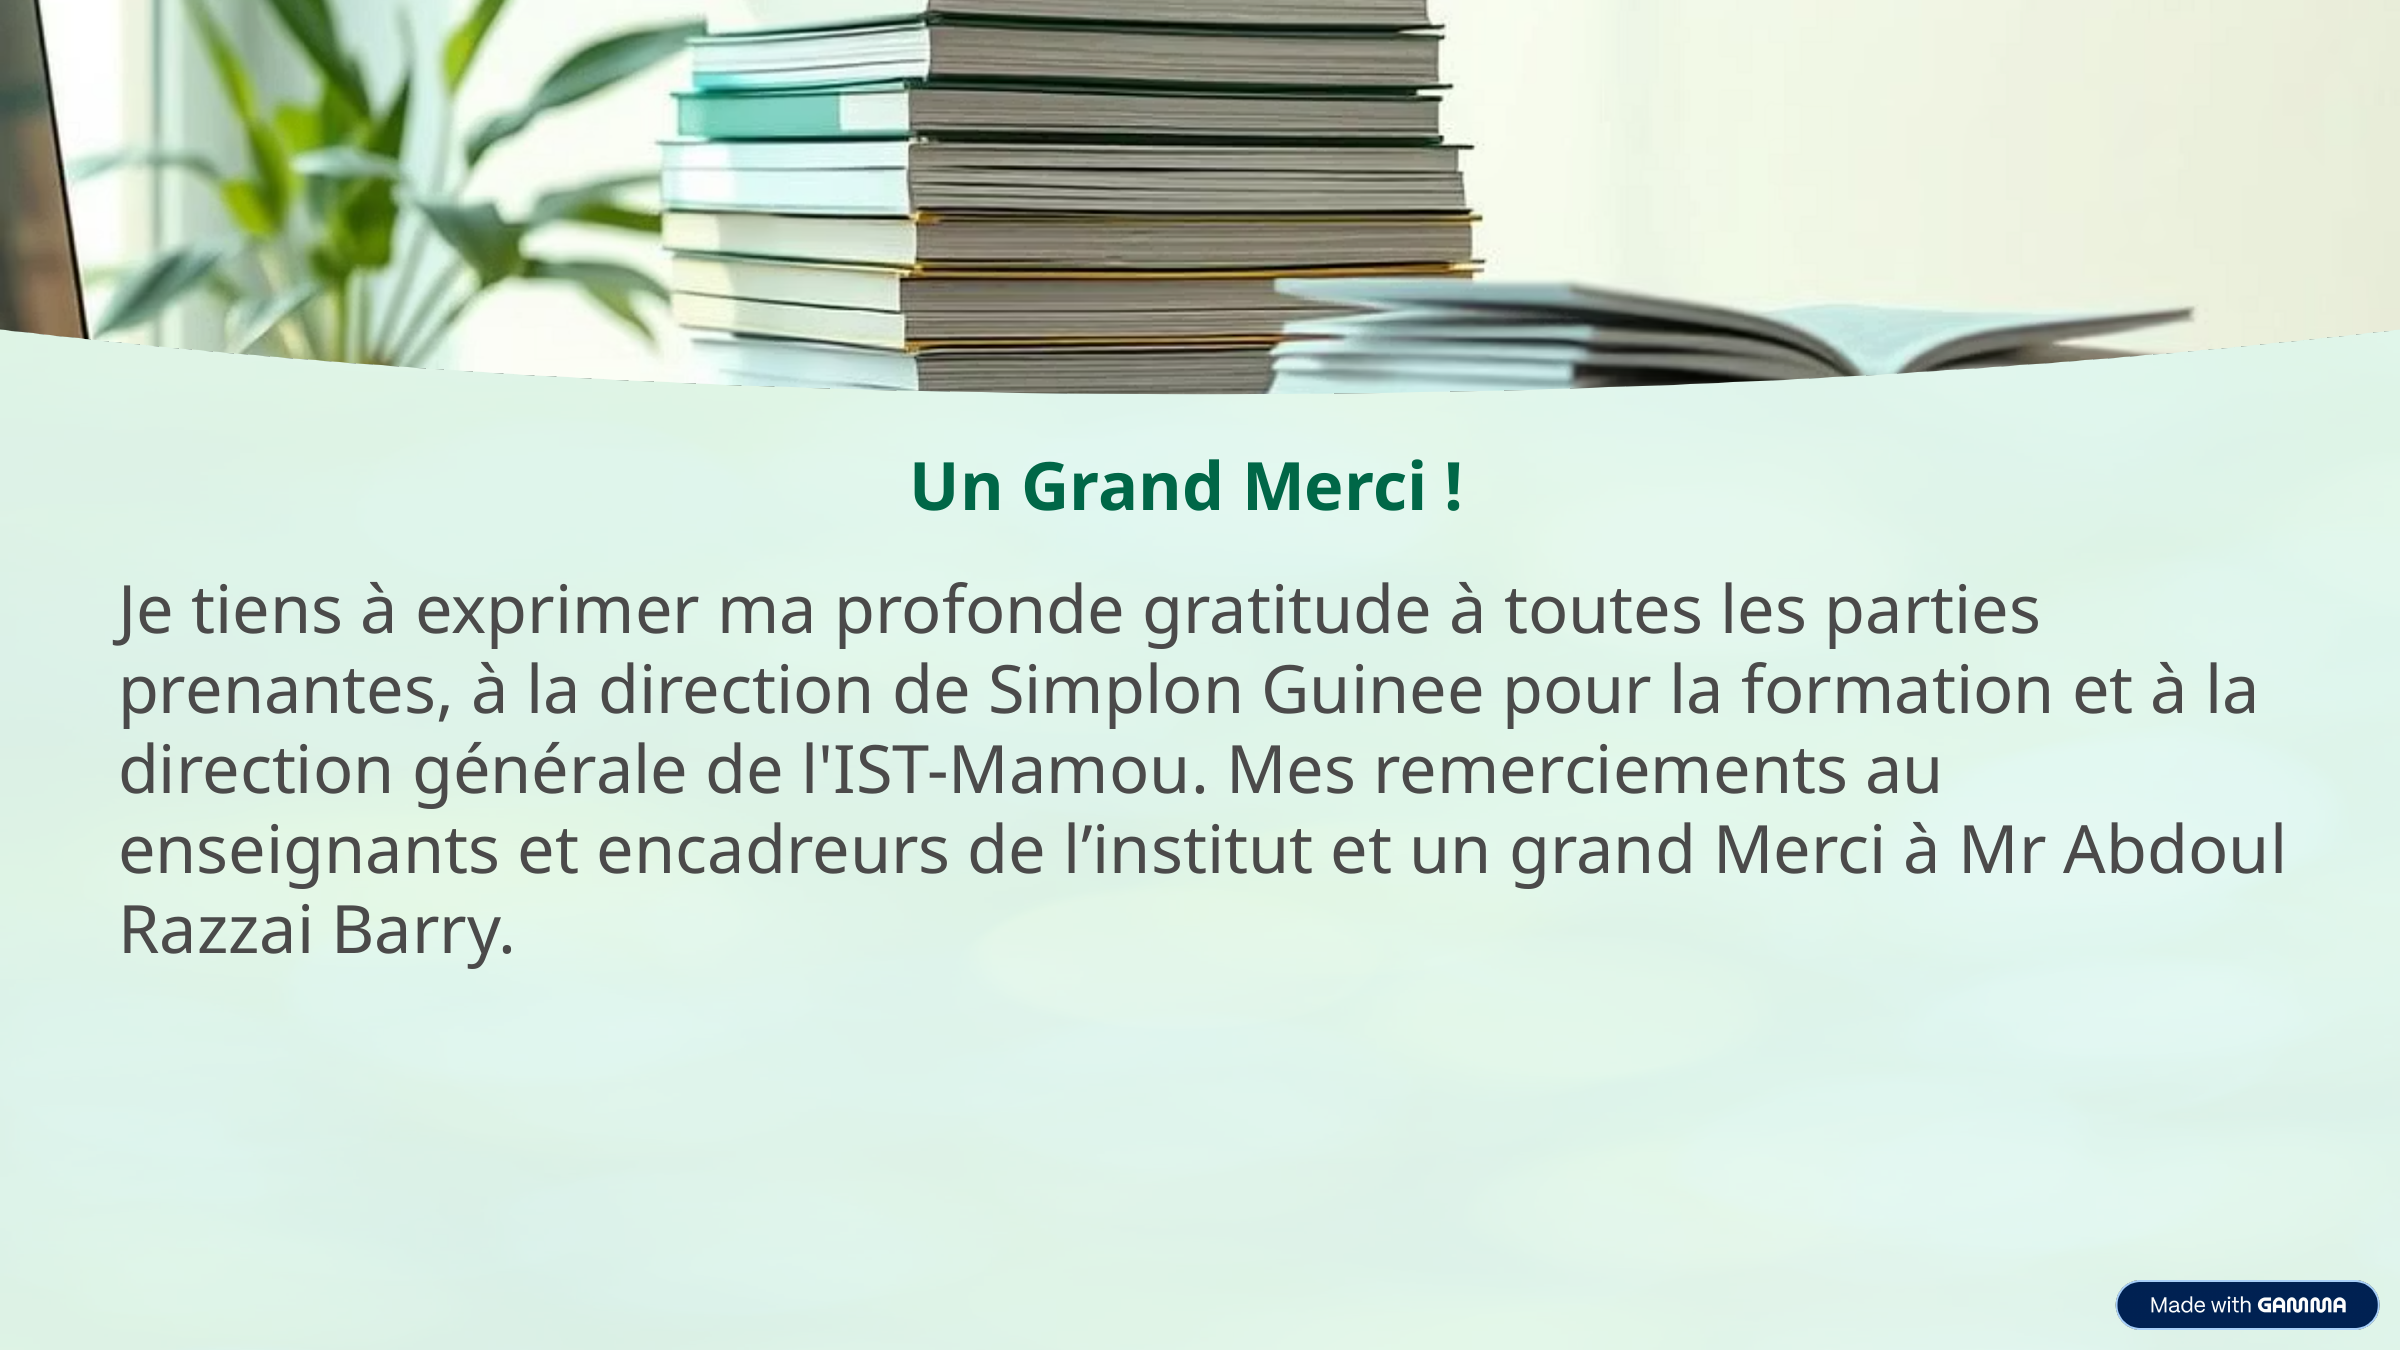

Un Grand Merci !
Je tiens à exprimer ma profonde gratitude à toutes les parties prenantes, à la direction de Simplon Guinee pour la formation et à la direction générale de l'IST-Mamou. Mes remerciements au enseignants et encadreurs de l’institut et un grand Merci à Mr Abdoul Razzai Barry.